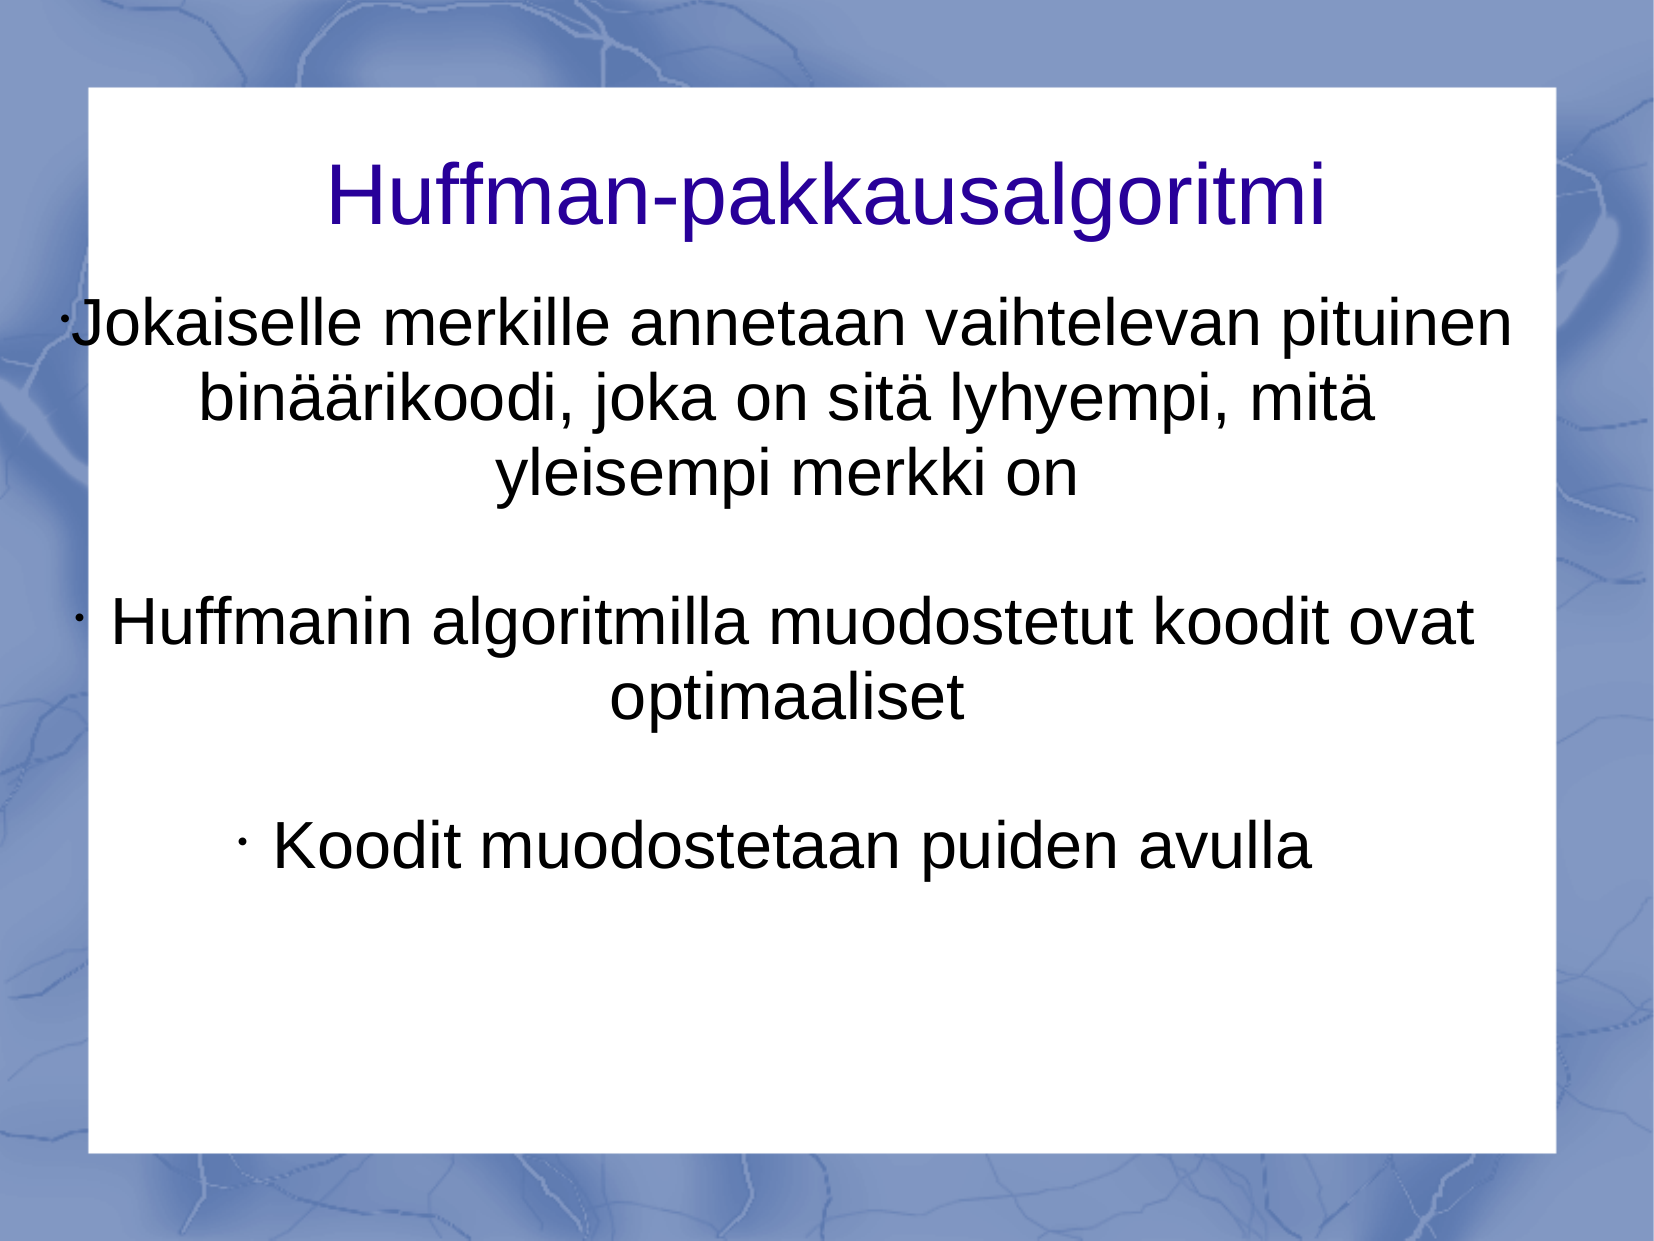

# Huffman-pakkausalgoritmi
Jokaiselle merkille annetaan vaihtelevan pituinen binäärikoodi, joka on sitä lyhyempi, mitä yleisempi merkki on
Huffmanin algoritmilla muodostetut koodit ovat optimaaliset
Koodit muodostetaan puiden avulla